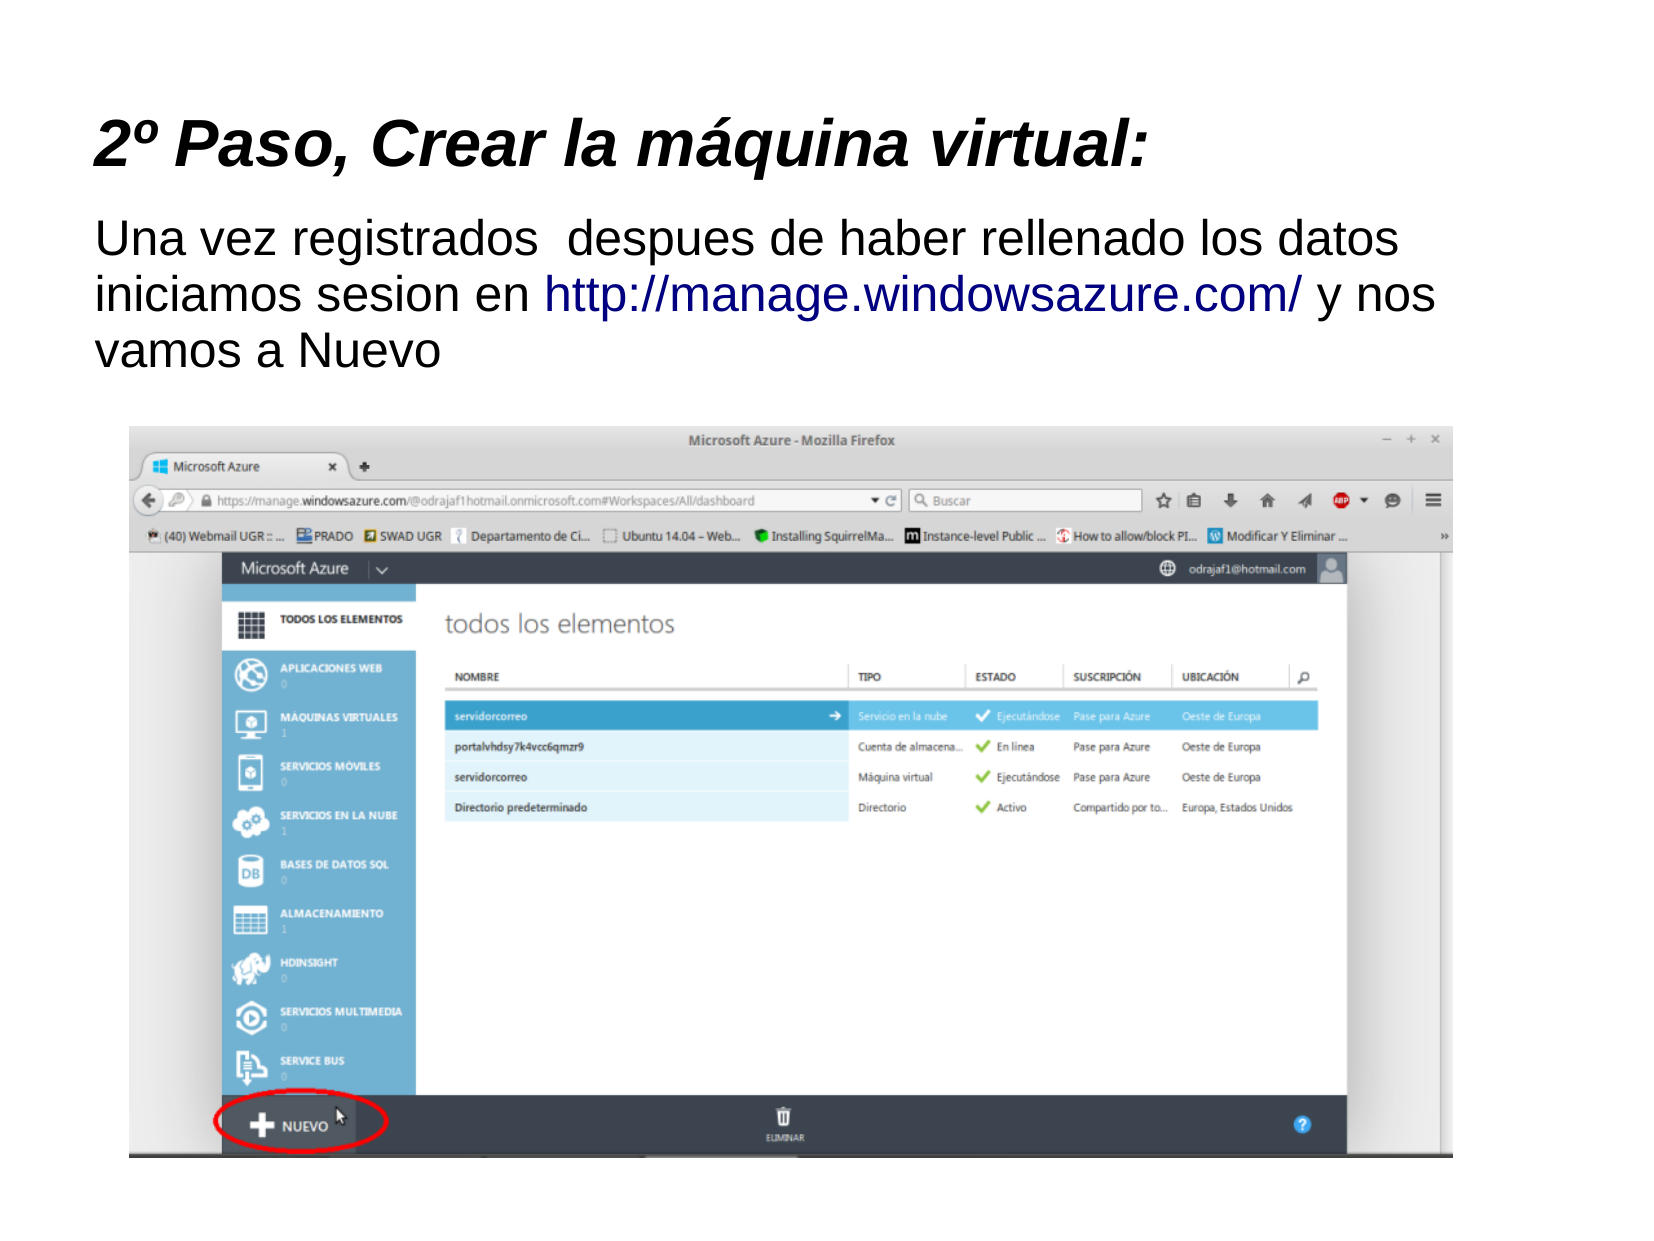

# 2º Paso, Crear la máquina virtual:
Una vez registrados despues de haber rellenado los datos iniciamos sesion en http://manage.windowsazure.com/ y nos vamos a Nuevo